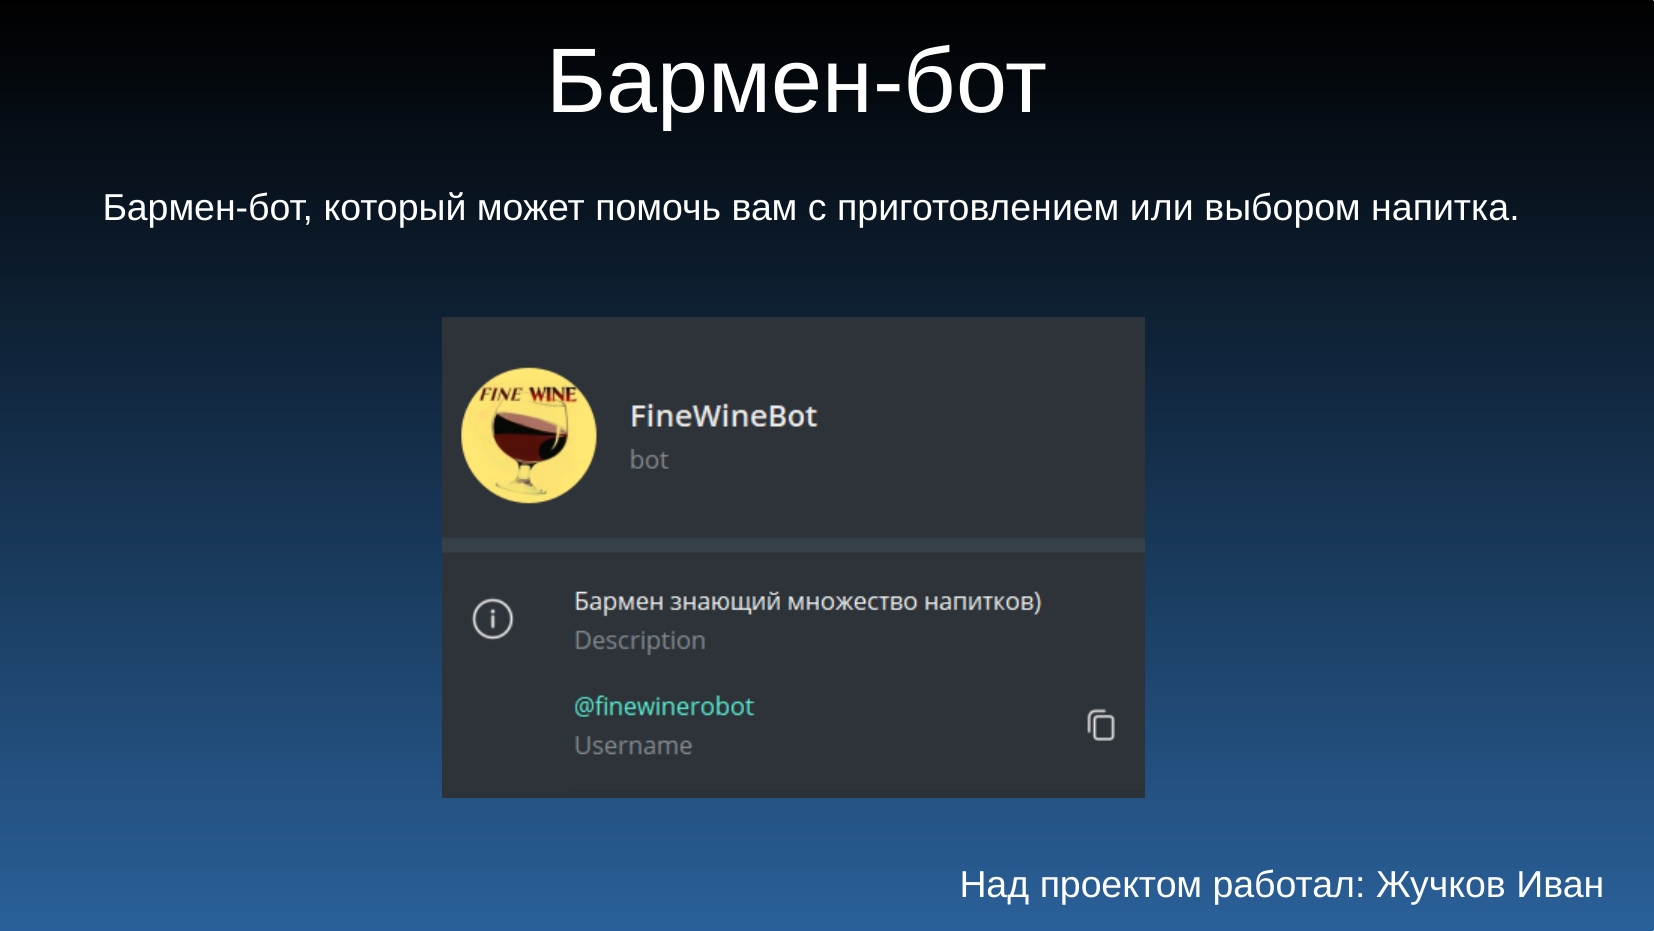

# Бармен-бот
Бармен-бот, который может помочь вам с приготовлением или выбором напитка.
Над проектом работал: Жучков Иван